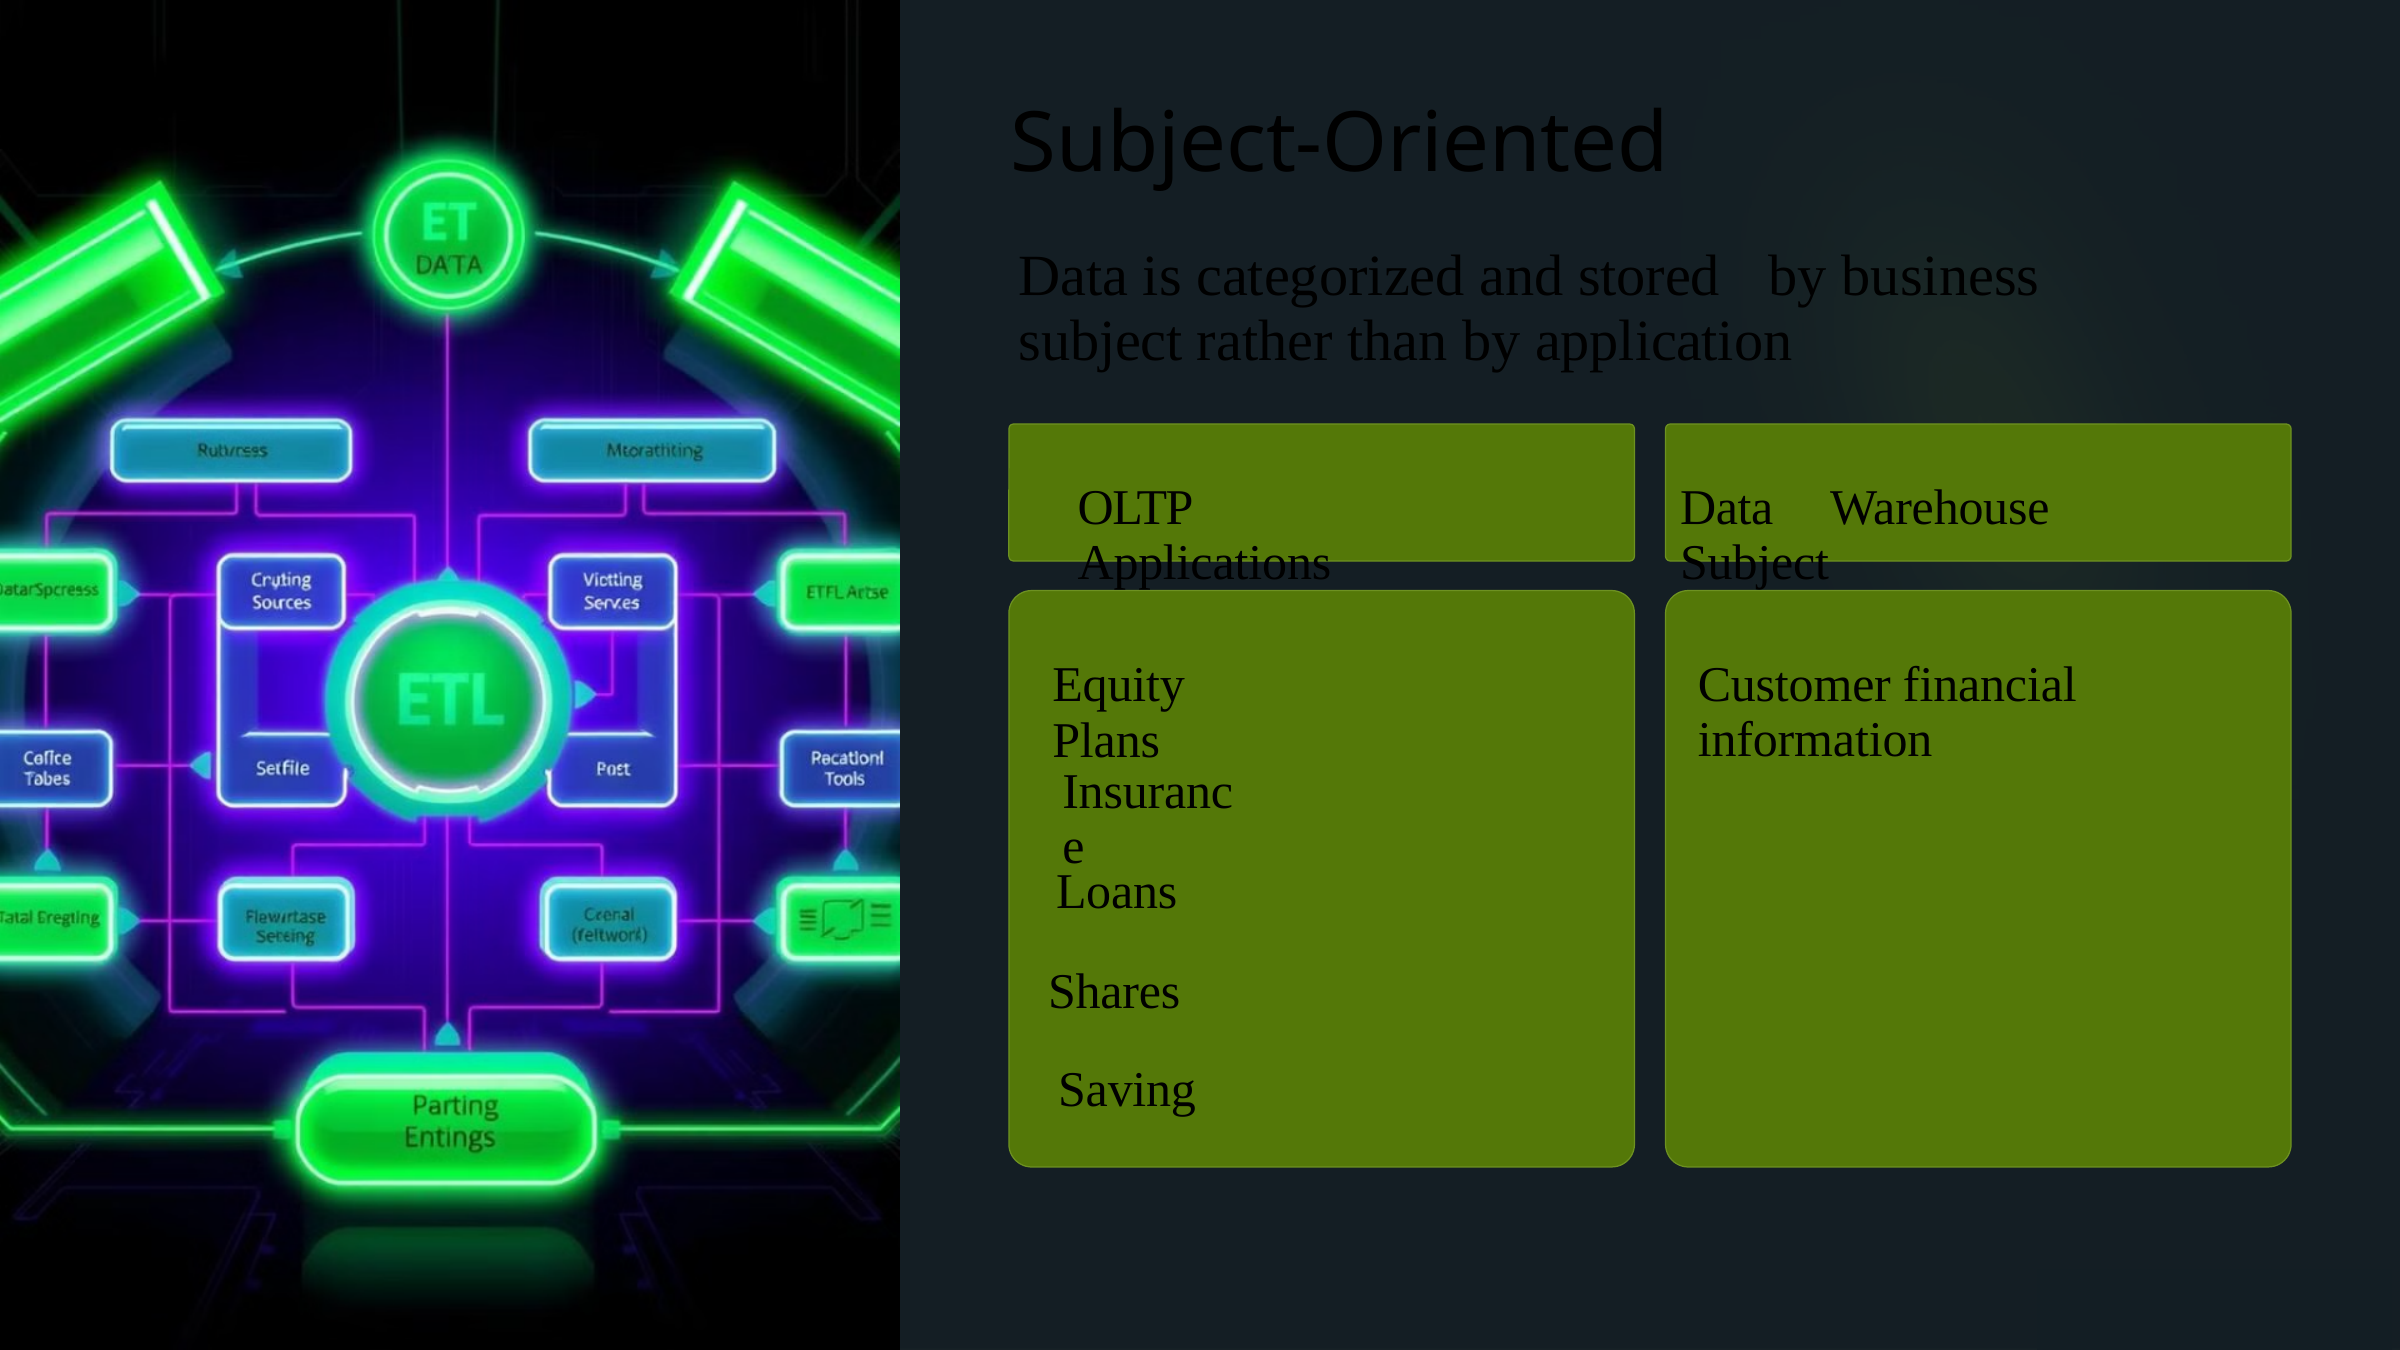

Subject-Oriented
Data is categorized and stored	by business subject rather than by application
OLTP Applications
Data	Warehouse	Subject
Customer financial information
Equity Plans
Insurance
Loans
Shares
Saving